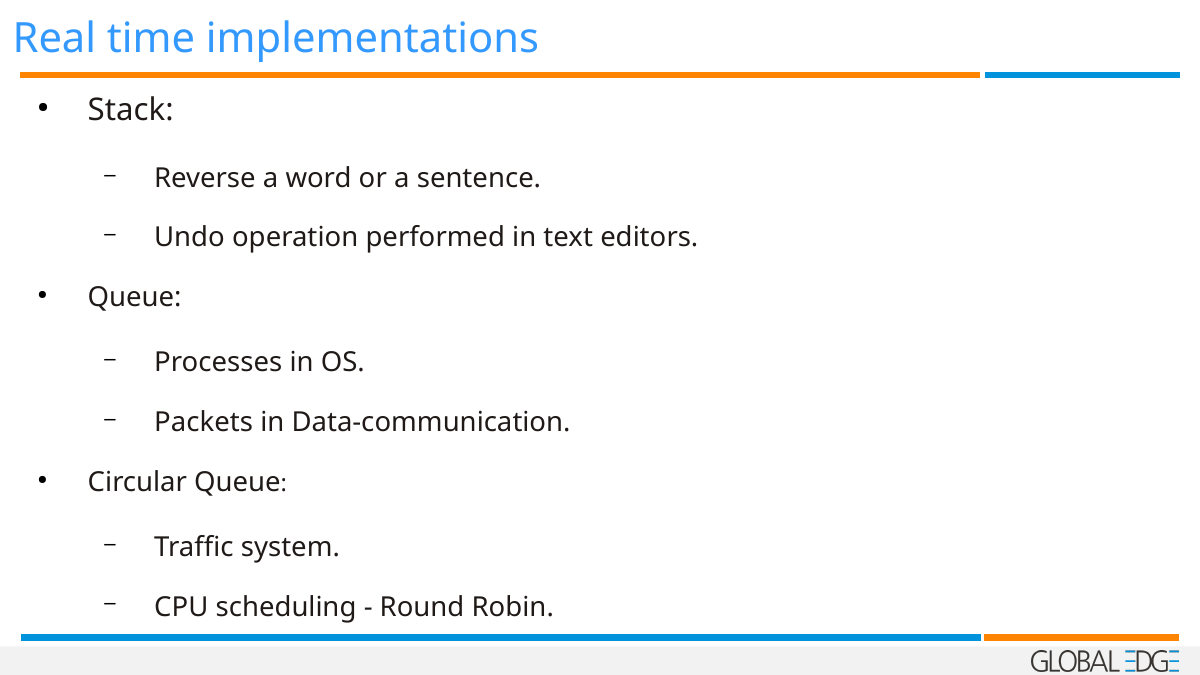

# Real time implementations
Stack:
Reverse a word or a sentence.
Undo operation performed in text editors.
Queue:
Processes in OS.
Packets in Data-communication.
Circular Queue:
Traffic system.
CPU scheduling - Round Robin.